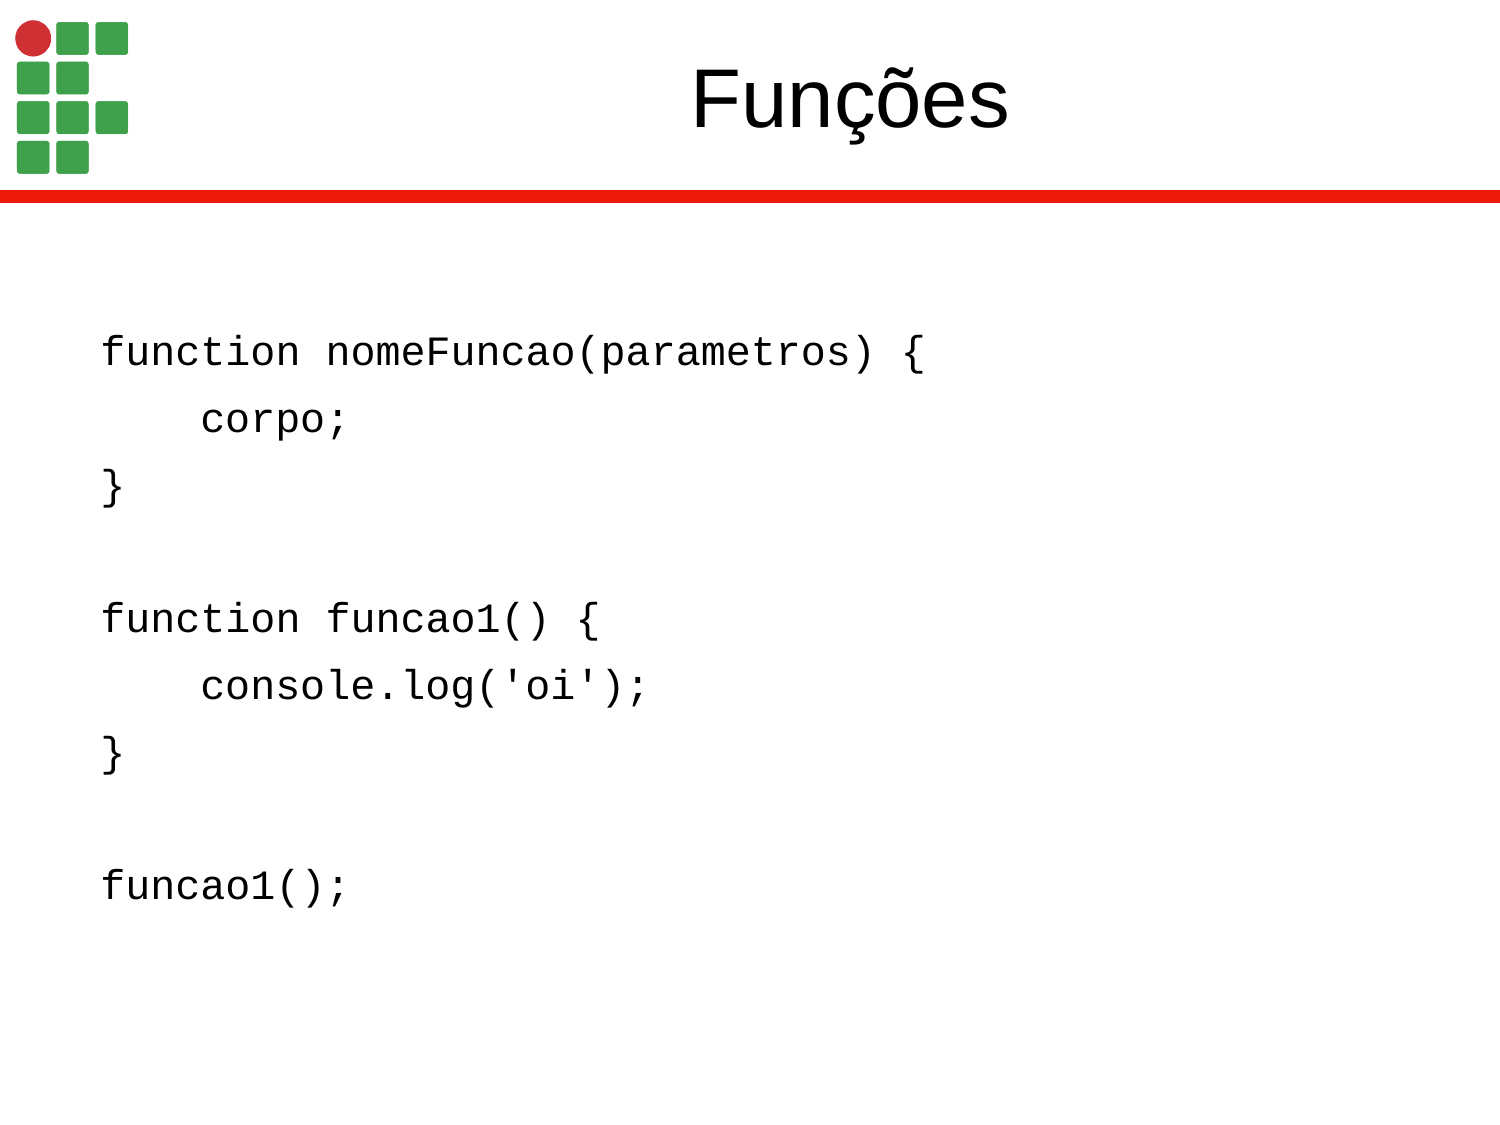

# Funções
function nomeFuncao(parametros) {
 corpo;
}
function funcao1() {
 console.log('oi');
}
funcao1();